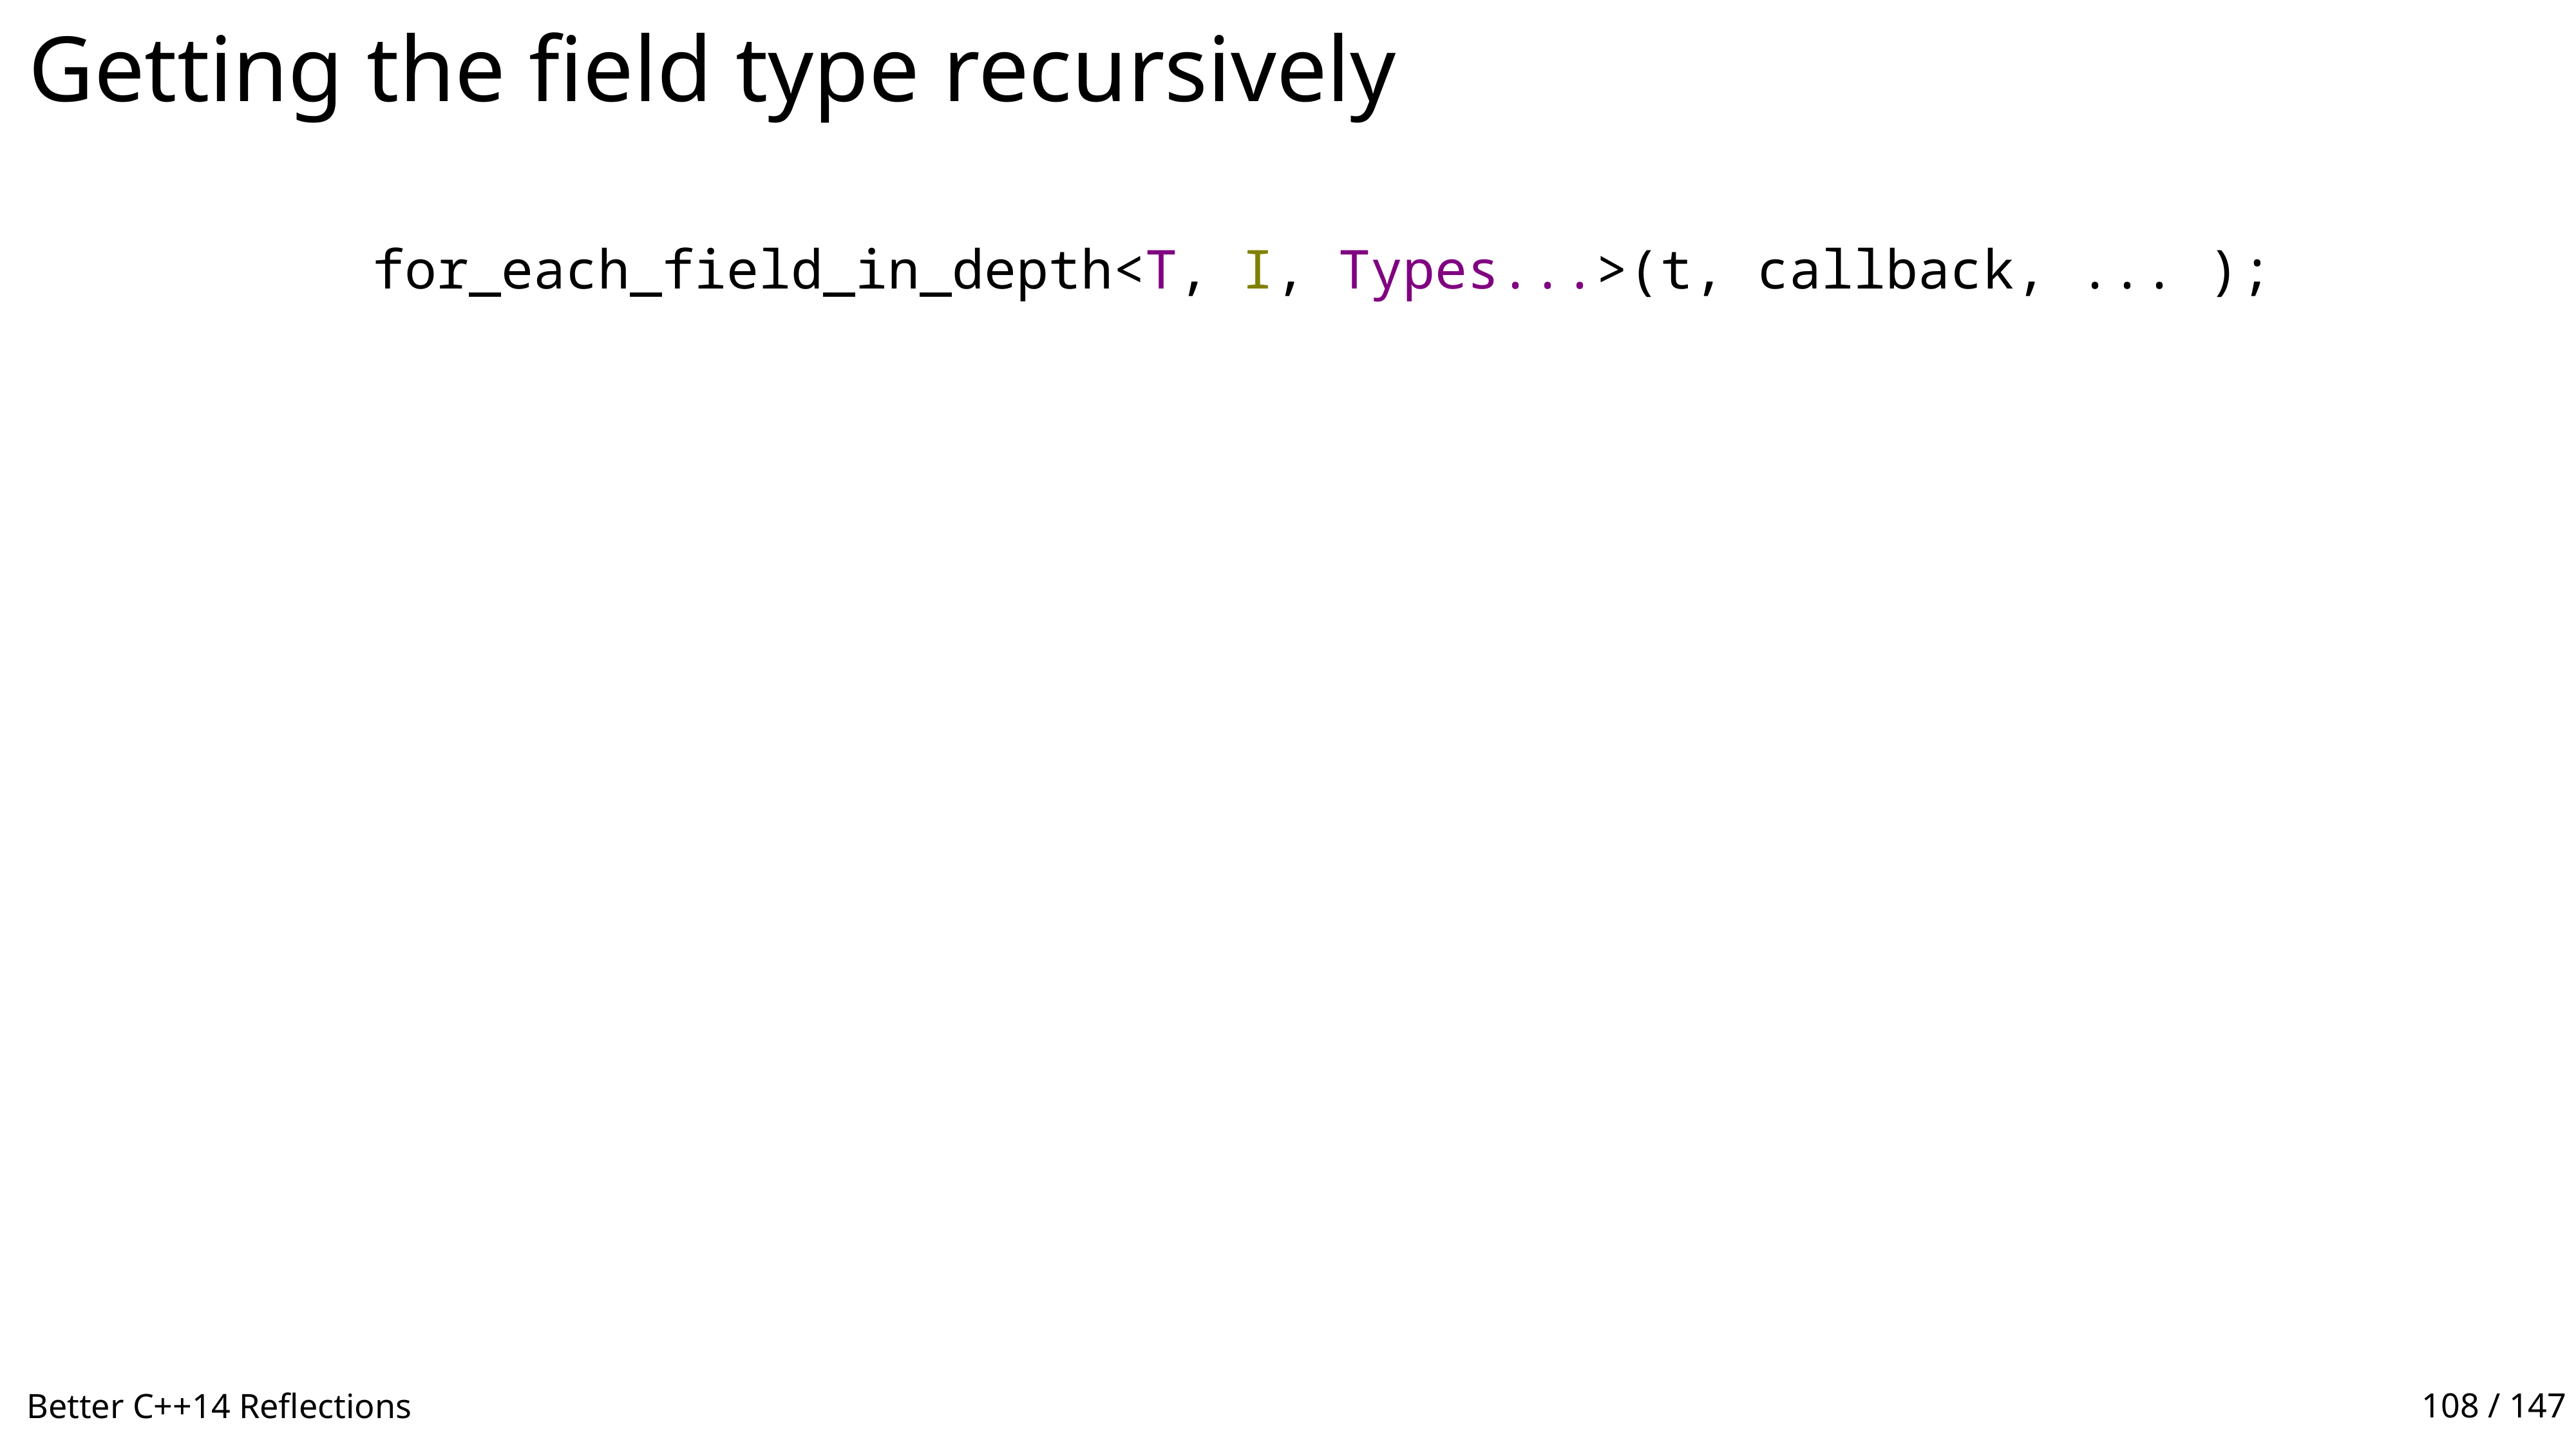

# Getting the field type recursively
for_each_field_in_depth<T, I, Types...>(t, callback, ... );
Better C++14 Reflections